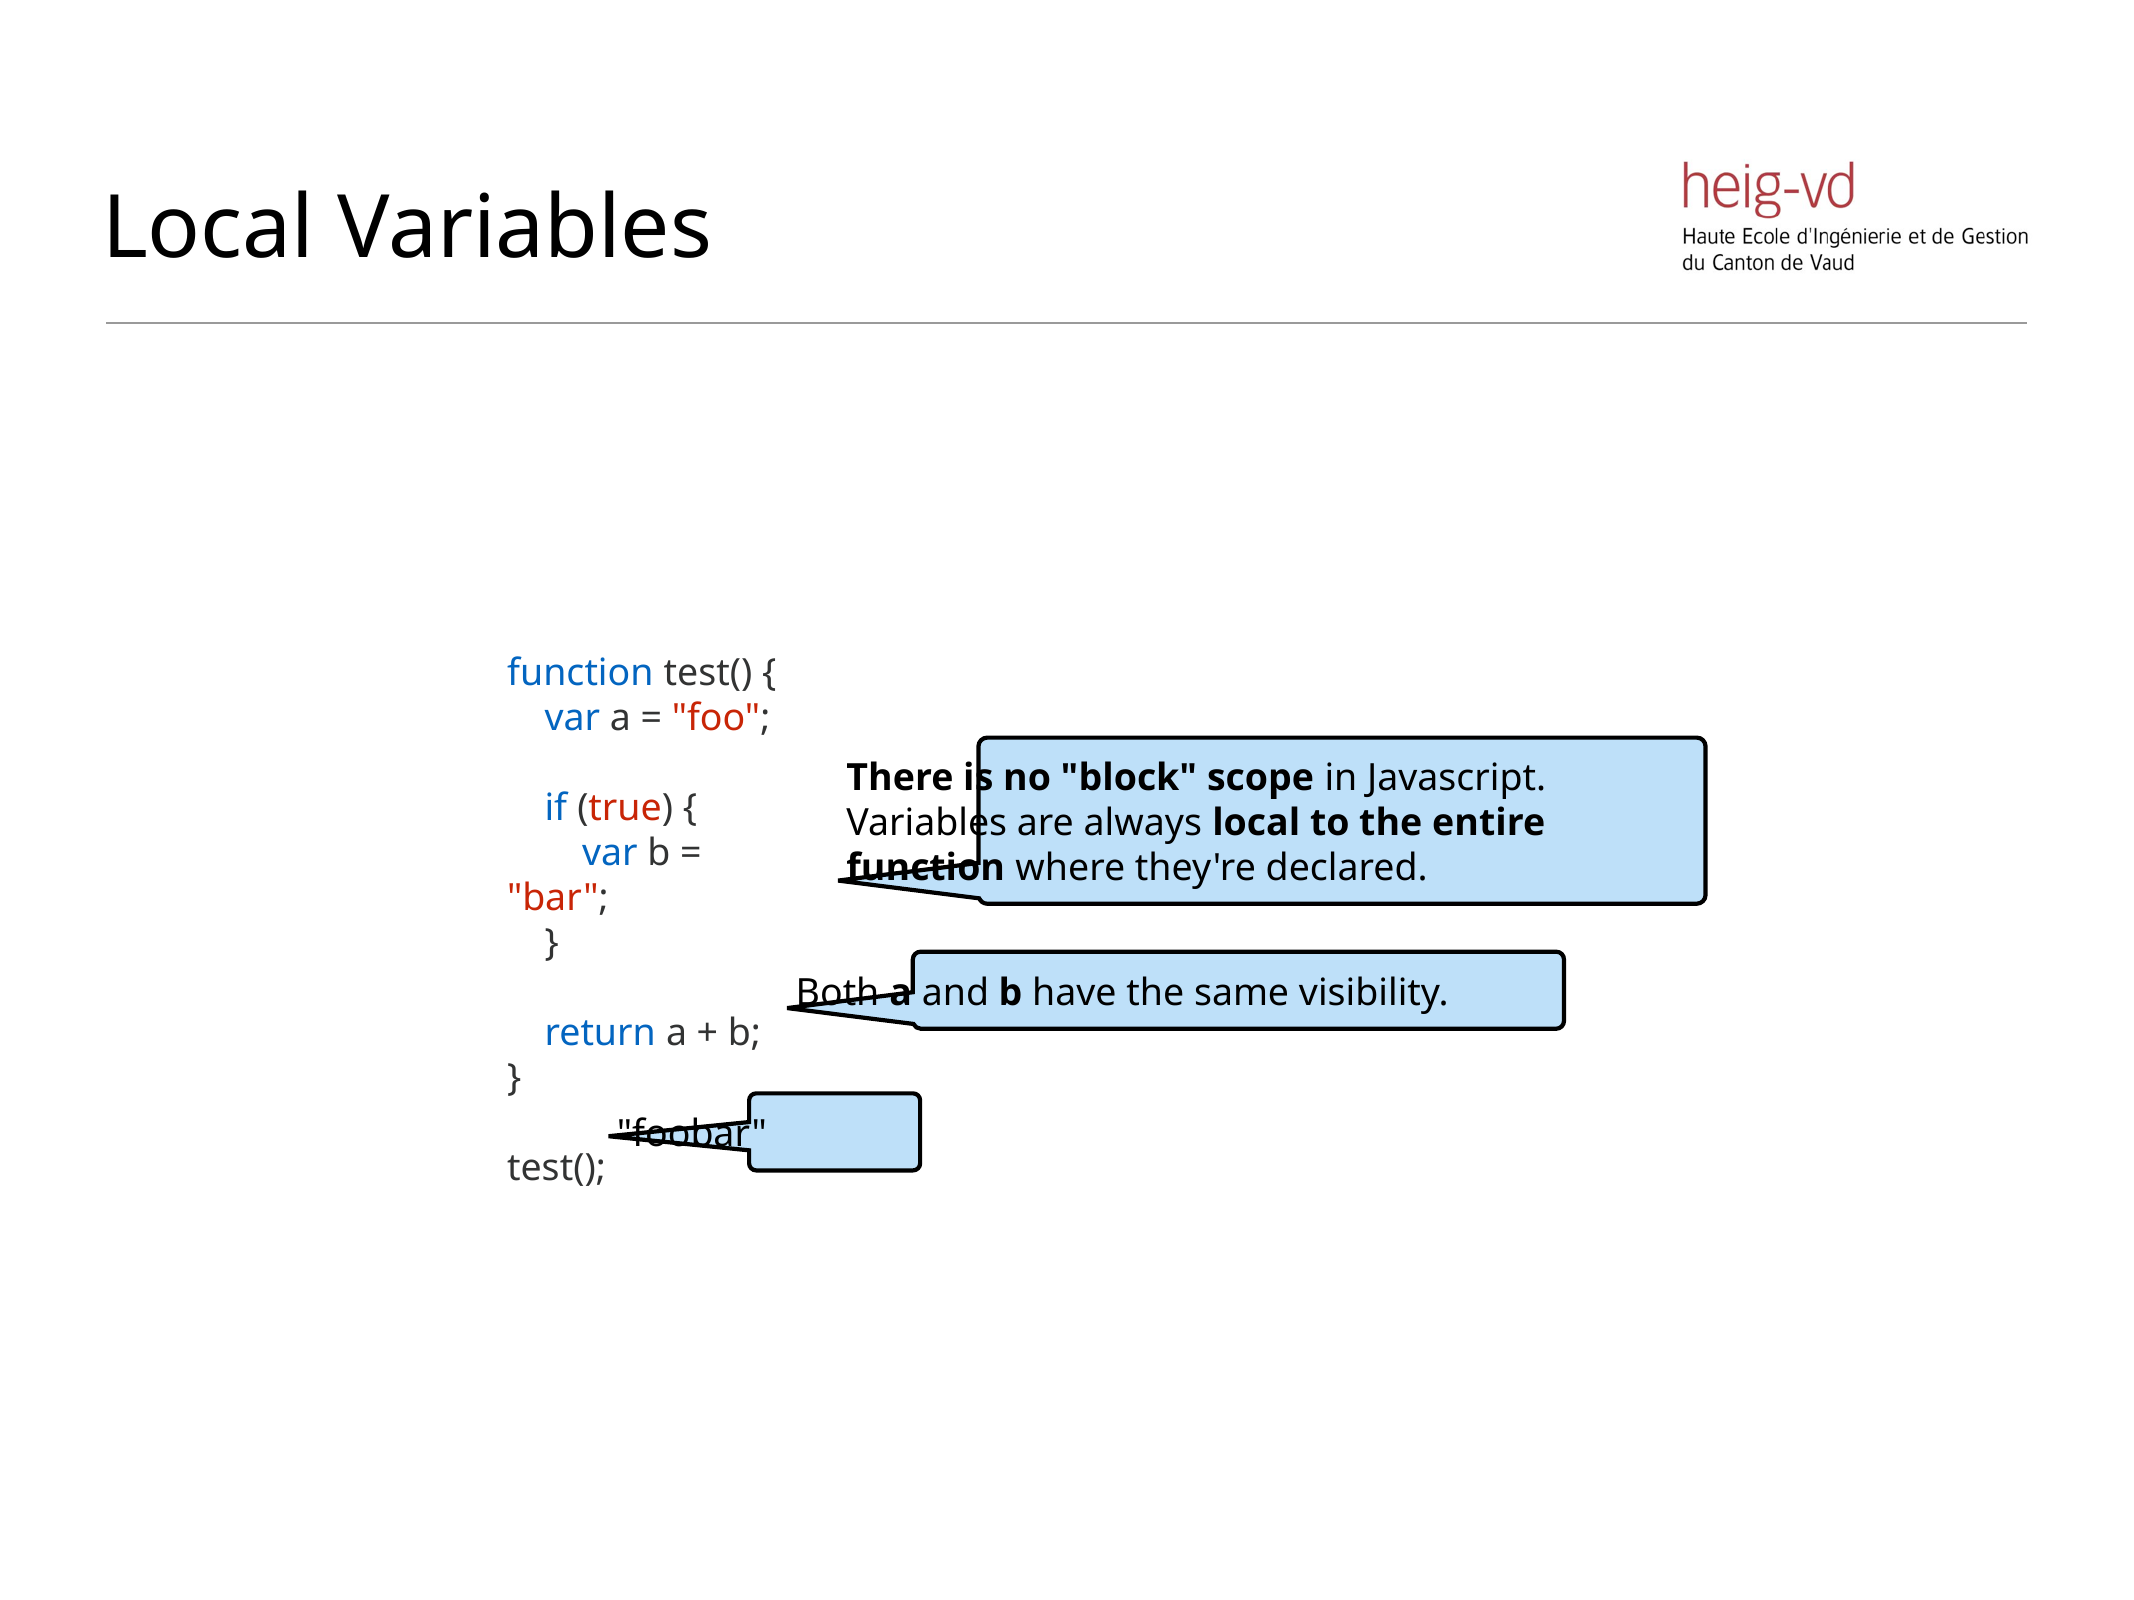

# Local Variables
function test() {
var a = "foo";
if (true) {
var b = "bar";
}
return a + b;
}
test();
There is no "block" scope in Javascript. Variables are always local to the entire function where they're declared.
Both a and b have the same visibility.
"foobar"